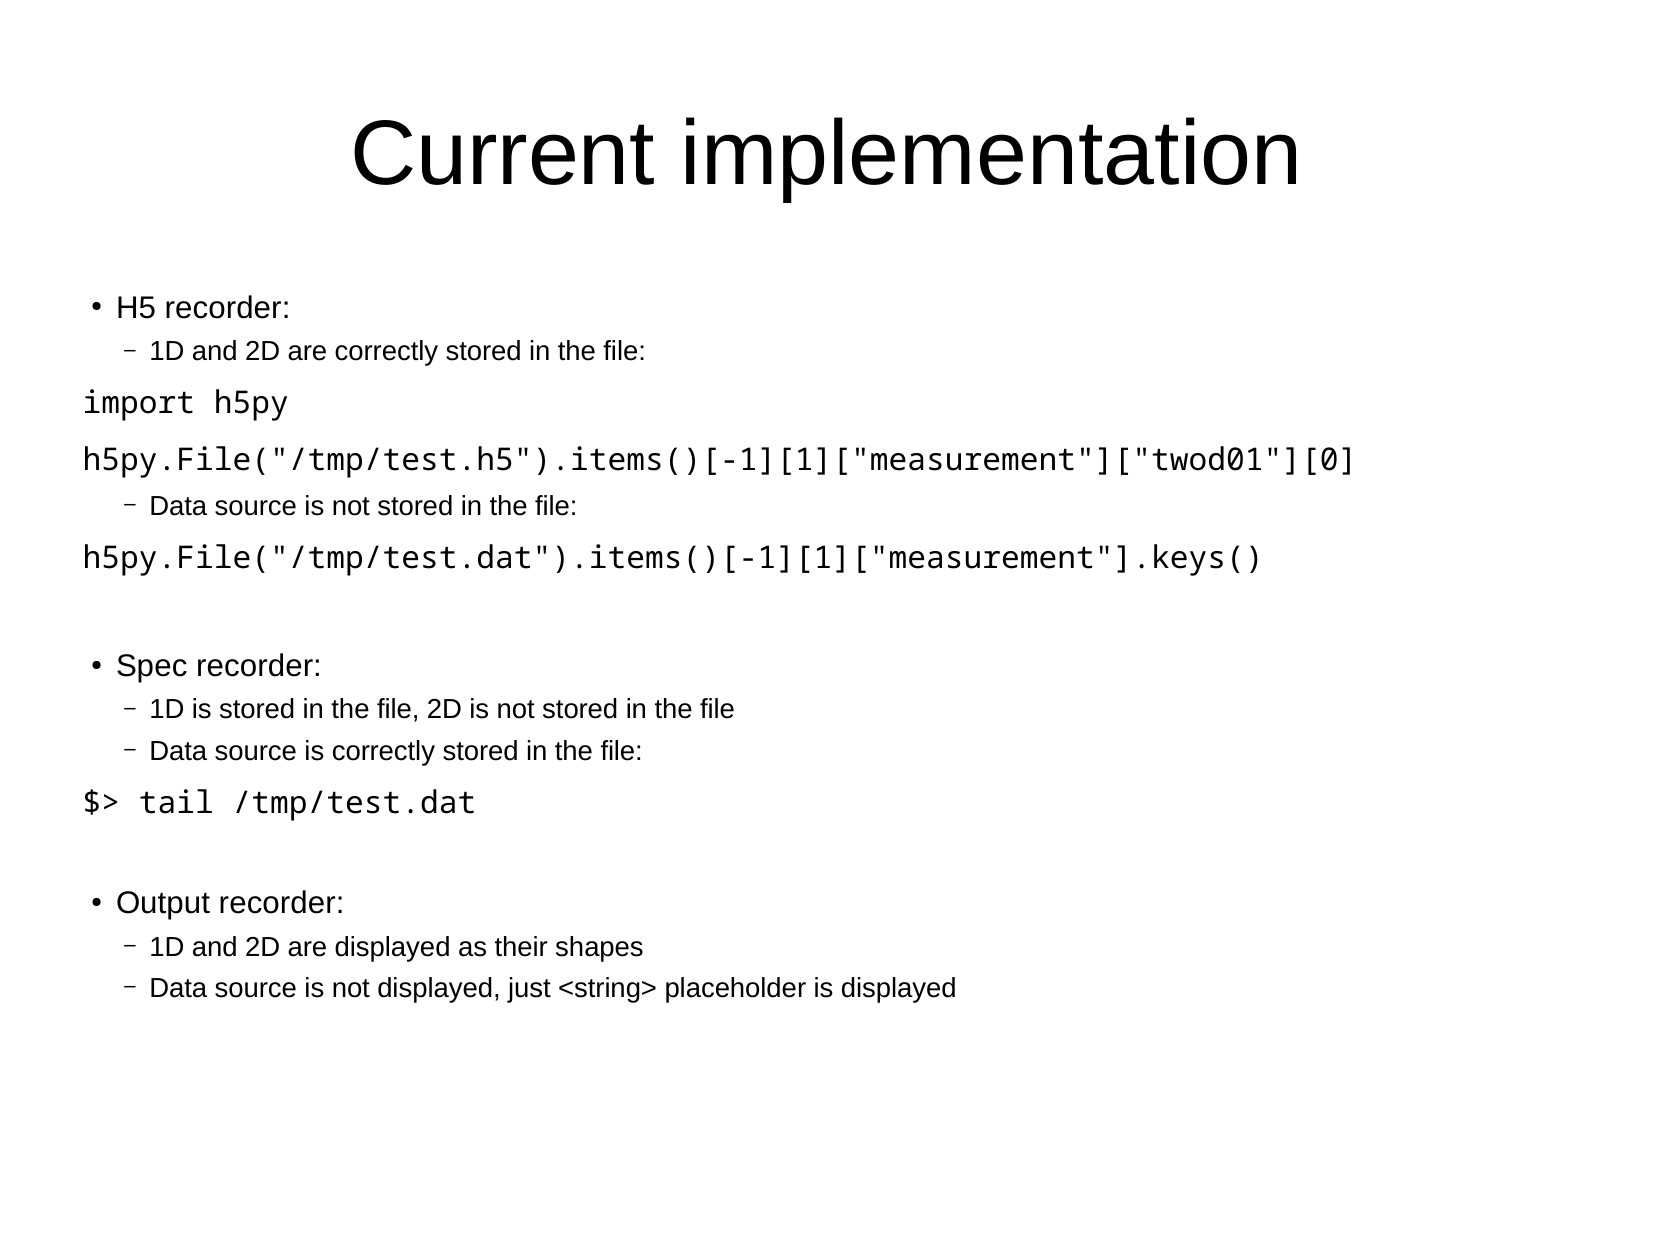

# Current implementation
H5 recorder:
1D and 2D are correctly stored in the file:
import h5py
h5py.File("/tmp/test.h5").items()[-1][1]["measurement"]["twod01"][0]
Data source is not stored in the file:
h5py.File("/tmp/test.dat").items()[-1][1]["measurement"].keys()
Spec recorder:
1D is stored in the file, 2D is not stored in the file
Data source is correctly stored in the file:
$> tail /tmp/test.dat
Output recorder:
1D and 2D are displayed as their shapes
Data source is not displayed, just <string> placeholder is displayed